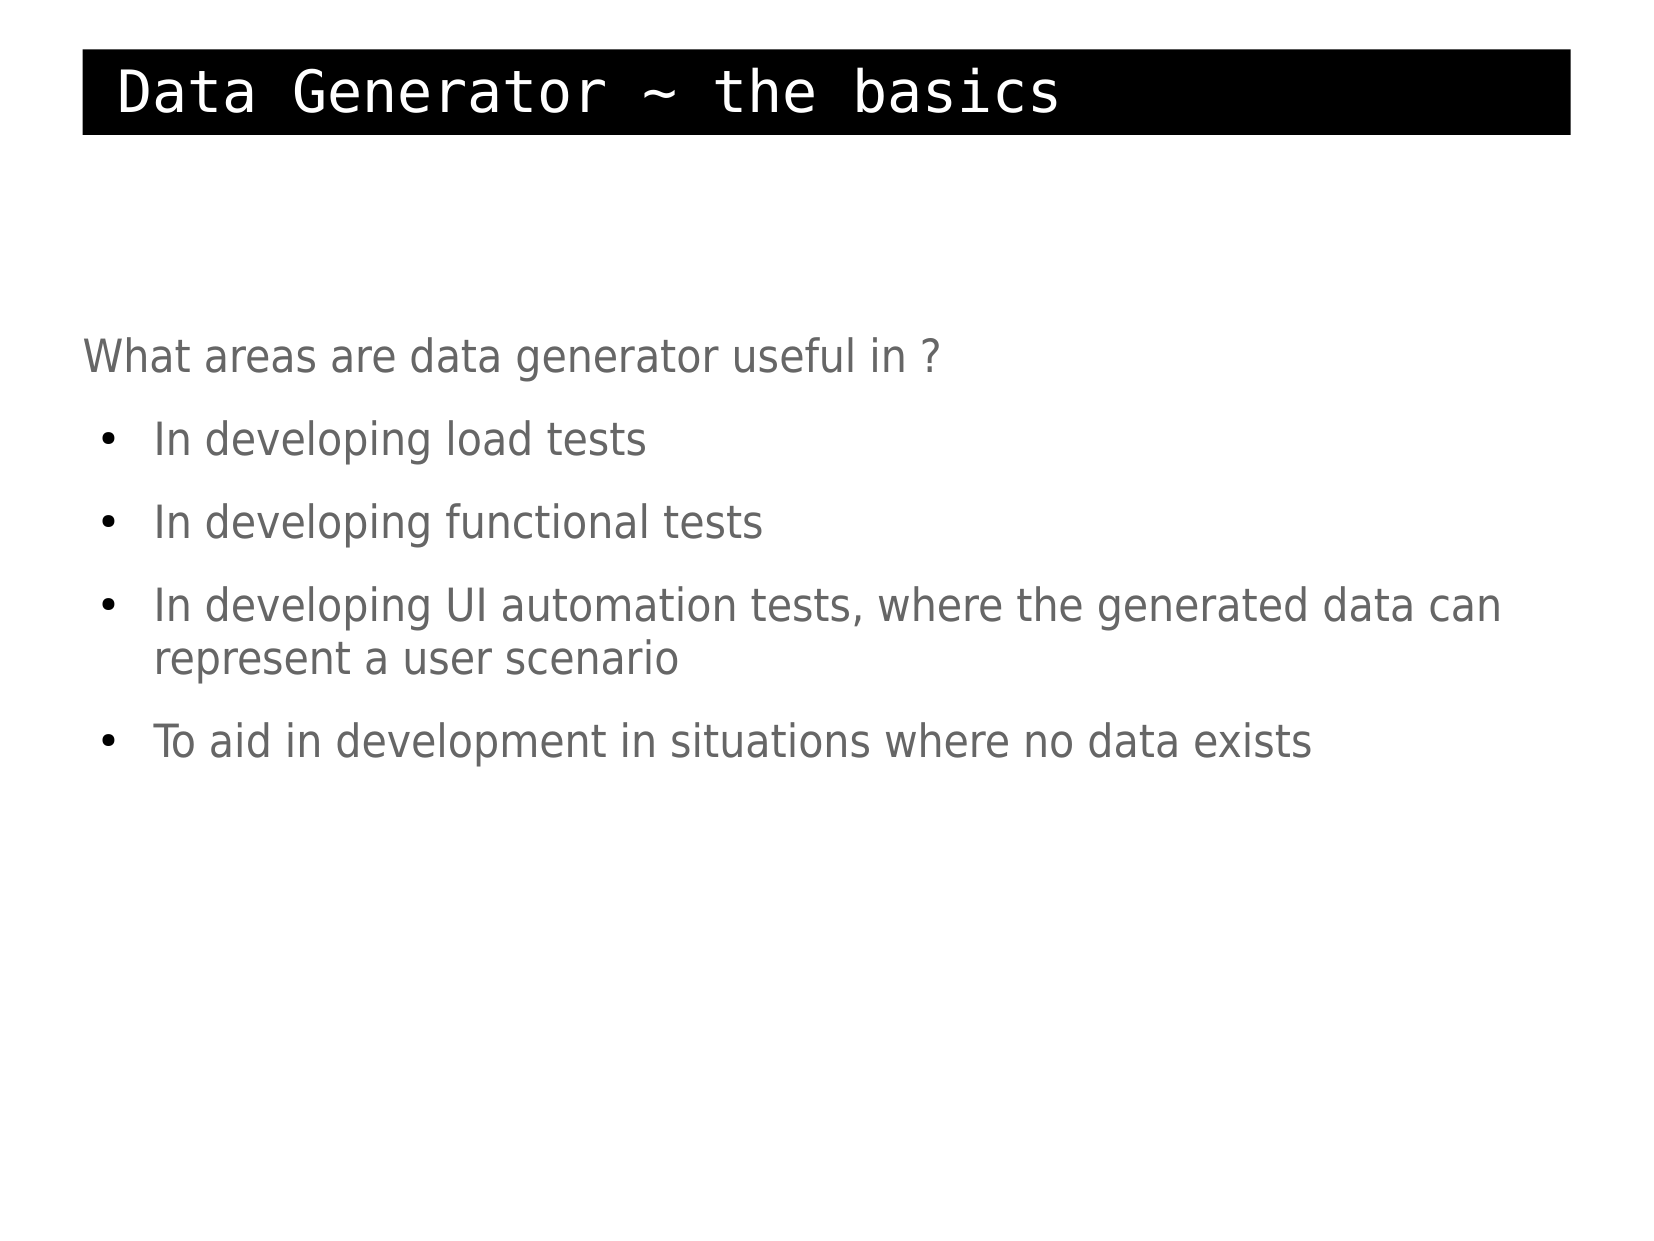

# Data Generator ~ the basics
What areas are data generator useful in ?
In developing load tests
In developing functional tests
In developing UI automation tests, where the generated data can represent a user scenario
To aid in development in situations where no data exists